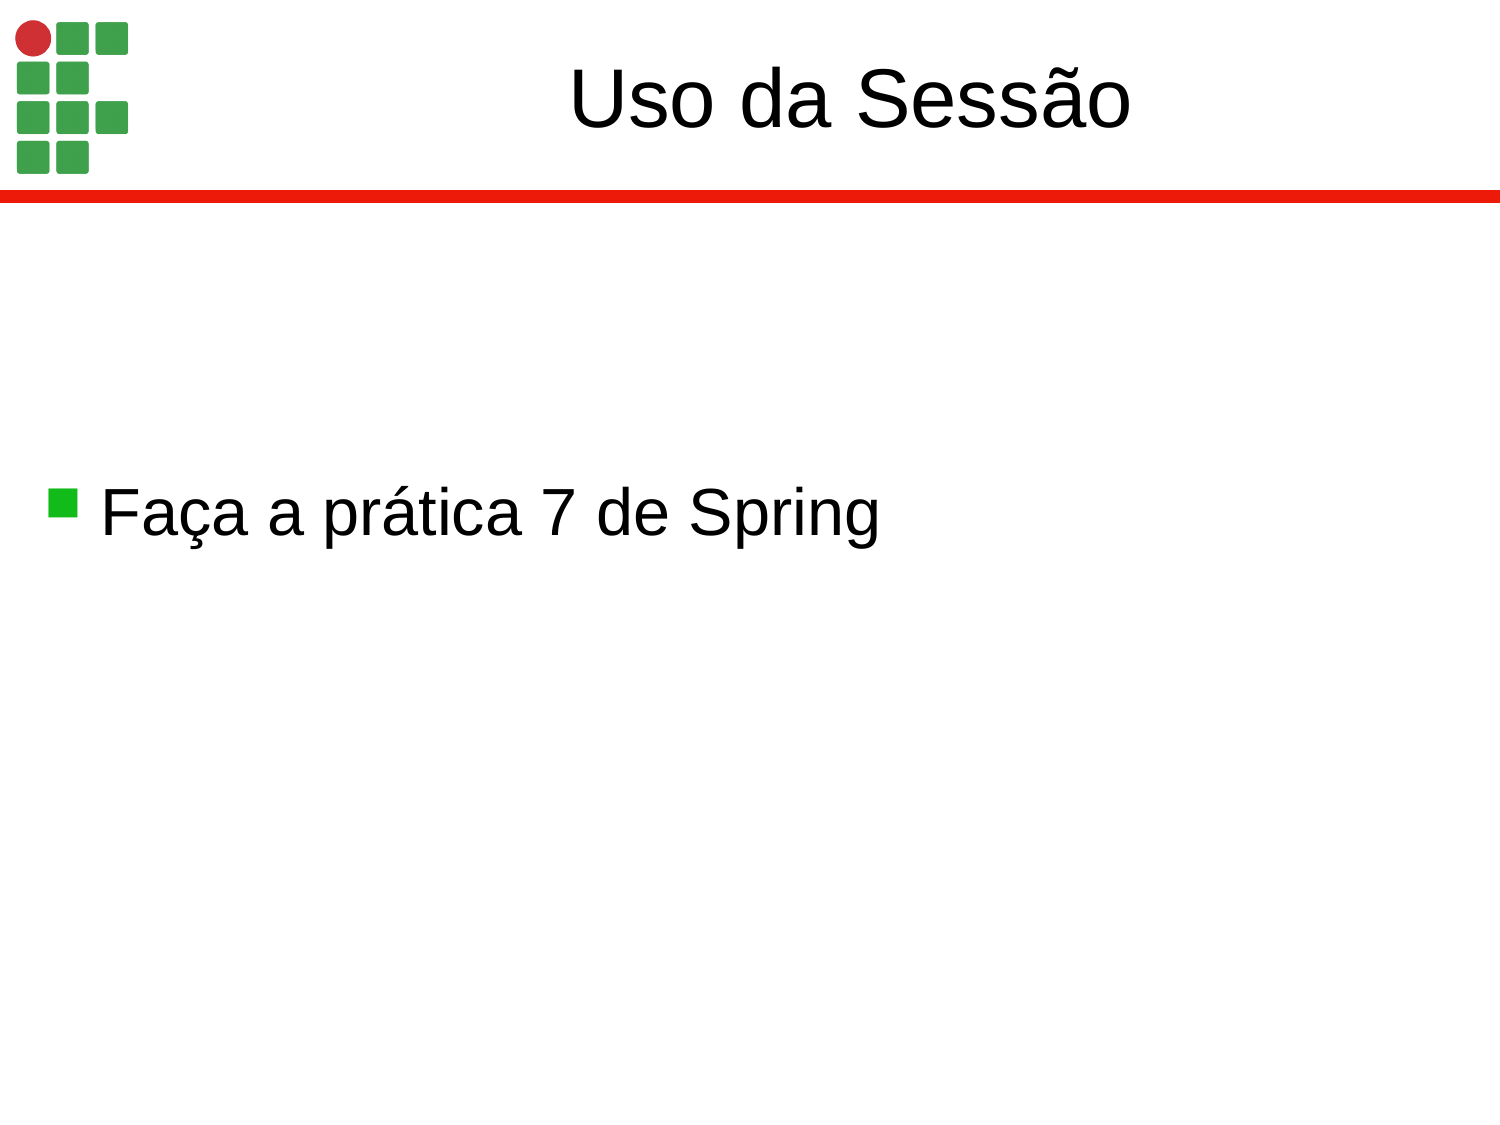

# Uso da Sessão
Faça a prática 7 de Spring